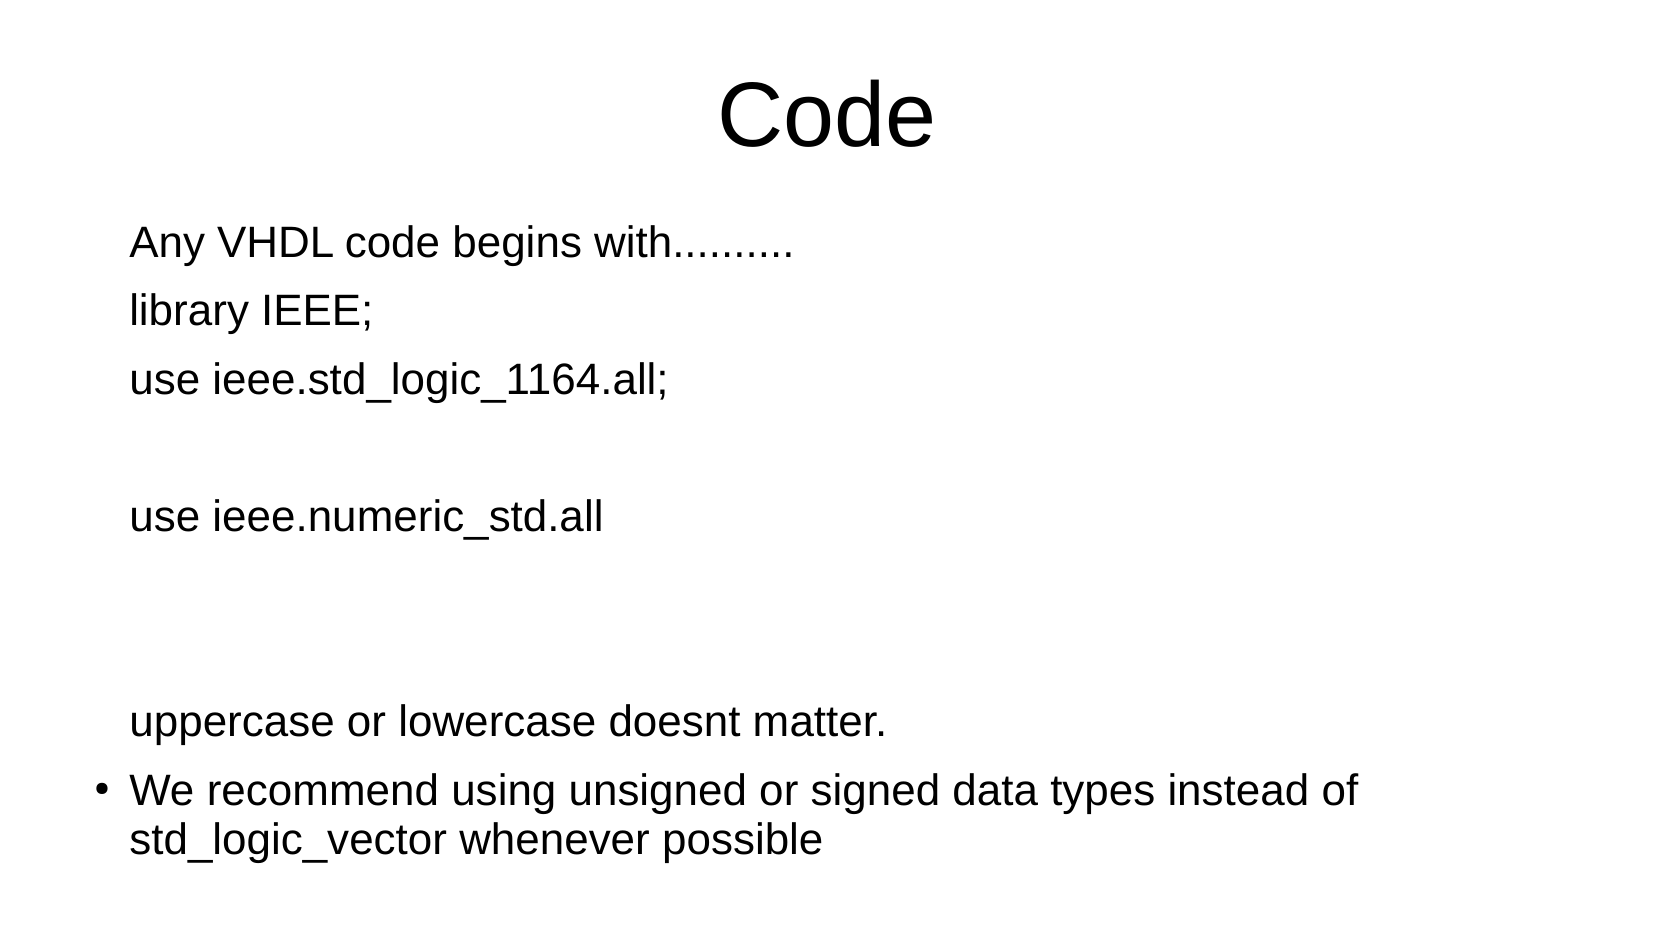

# Code
Any VHDL code begins with..........
library IEEE;
use ieee.std_logic_1164.all;
use ieee.numeric_std.all
uppercase or lowercase doesnt matter.
We recommend using unsigned or signed data types instead of std_logic_vector whenever possible